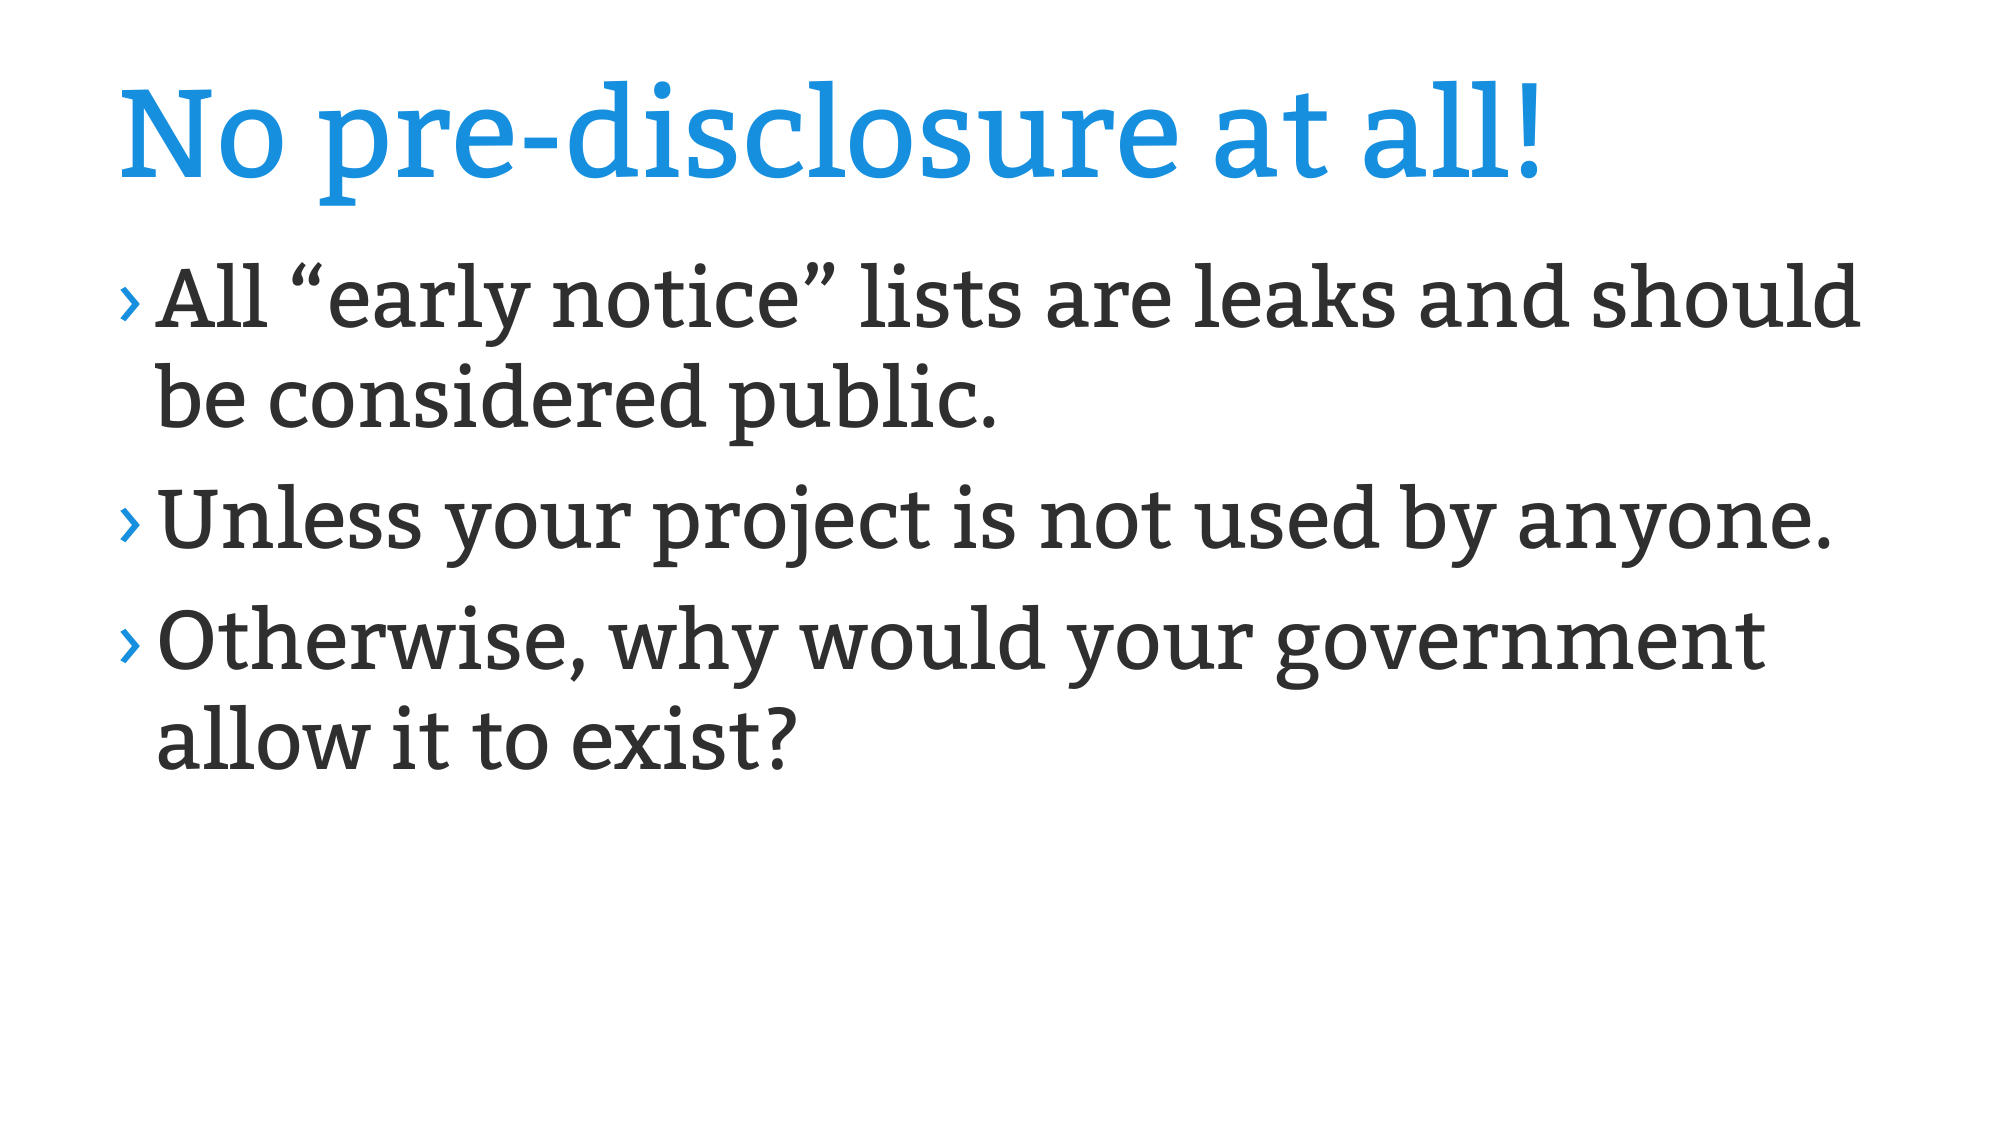

# No pre-disclosure at all!
All “early notice” lists are leaks and should be considered public.
Unless your project is not used by anyone.
Otherwise, why would your government allow it to exist?